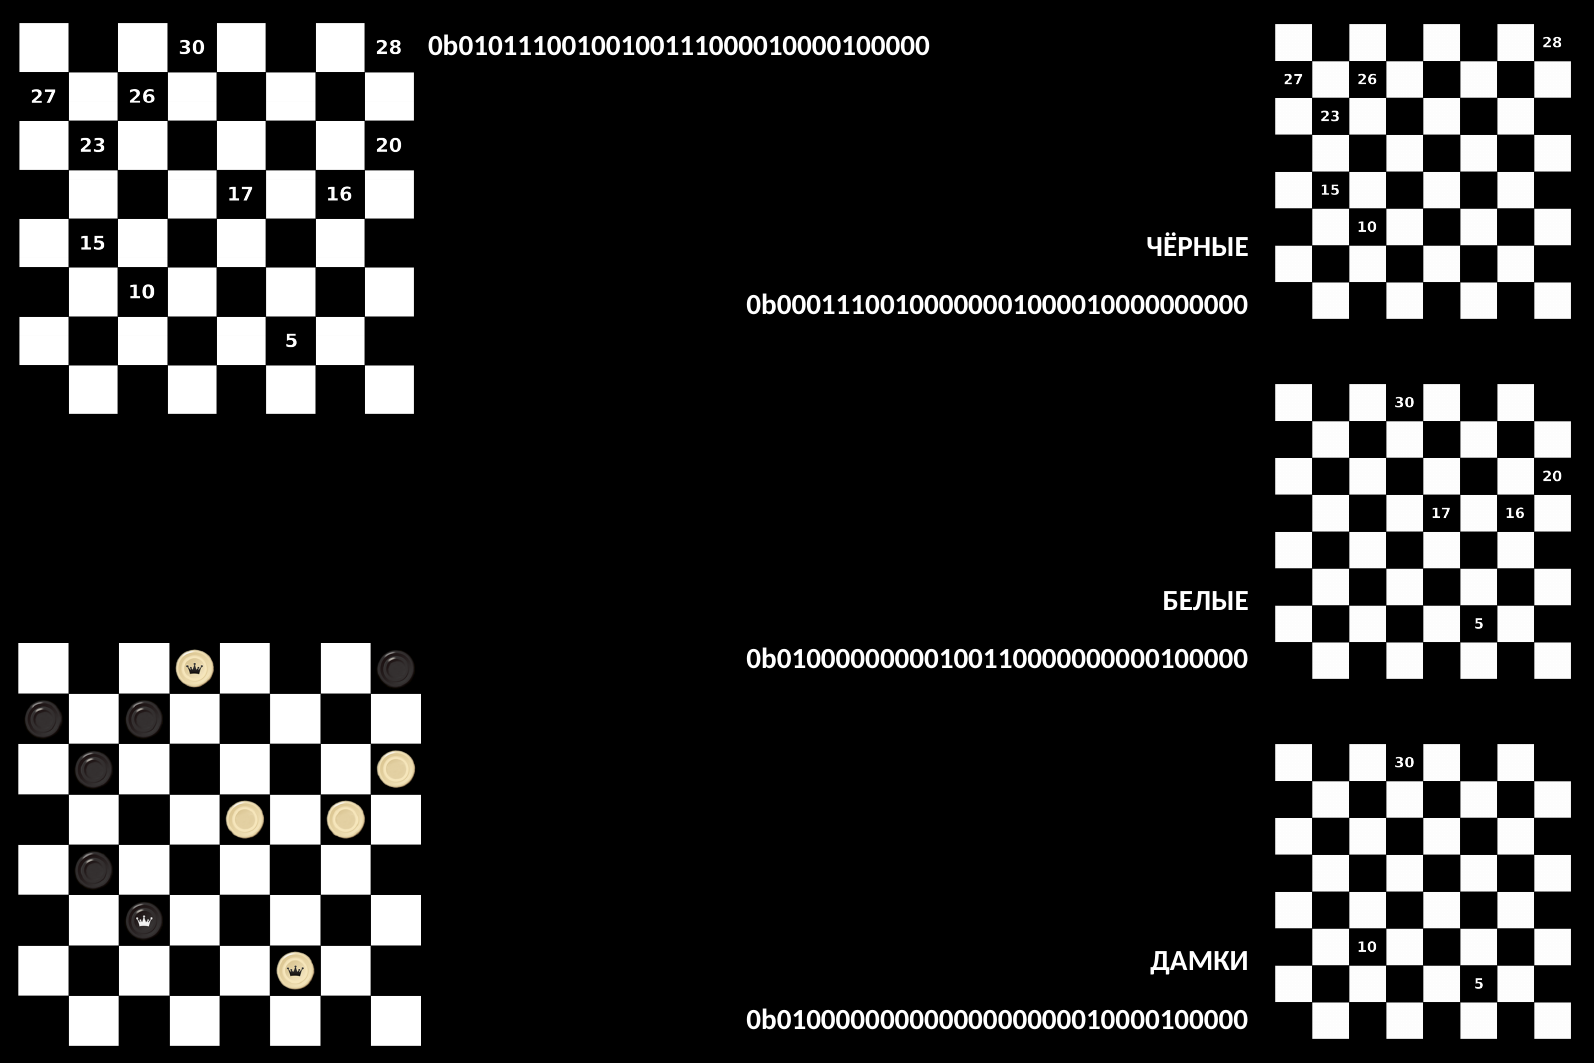

0b01011100100100111000010000100000
ЧЁРНЫЕ
0b00011100100000001000010000000000
БЕЛЫЕ
0b01000000000100110000000000100000
ДАМКИ
0b01000000000000000000010000100000